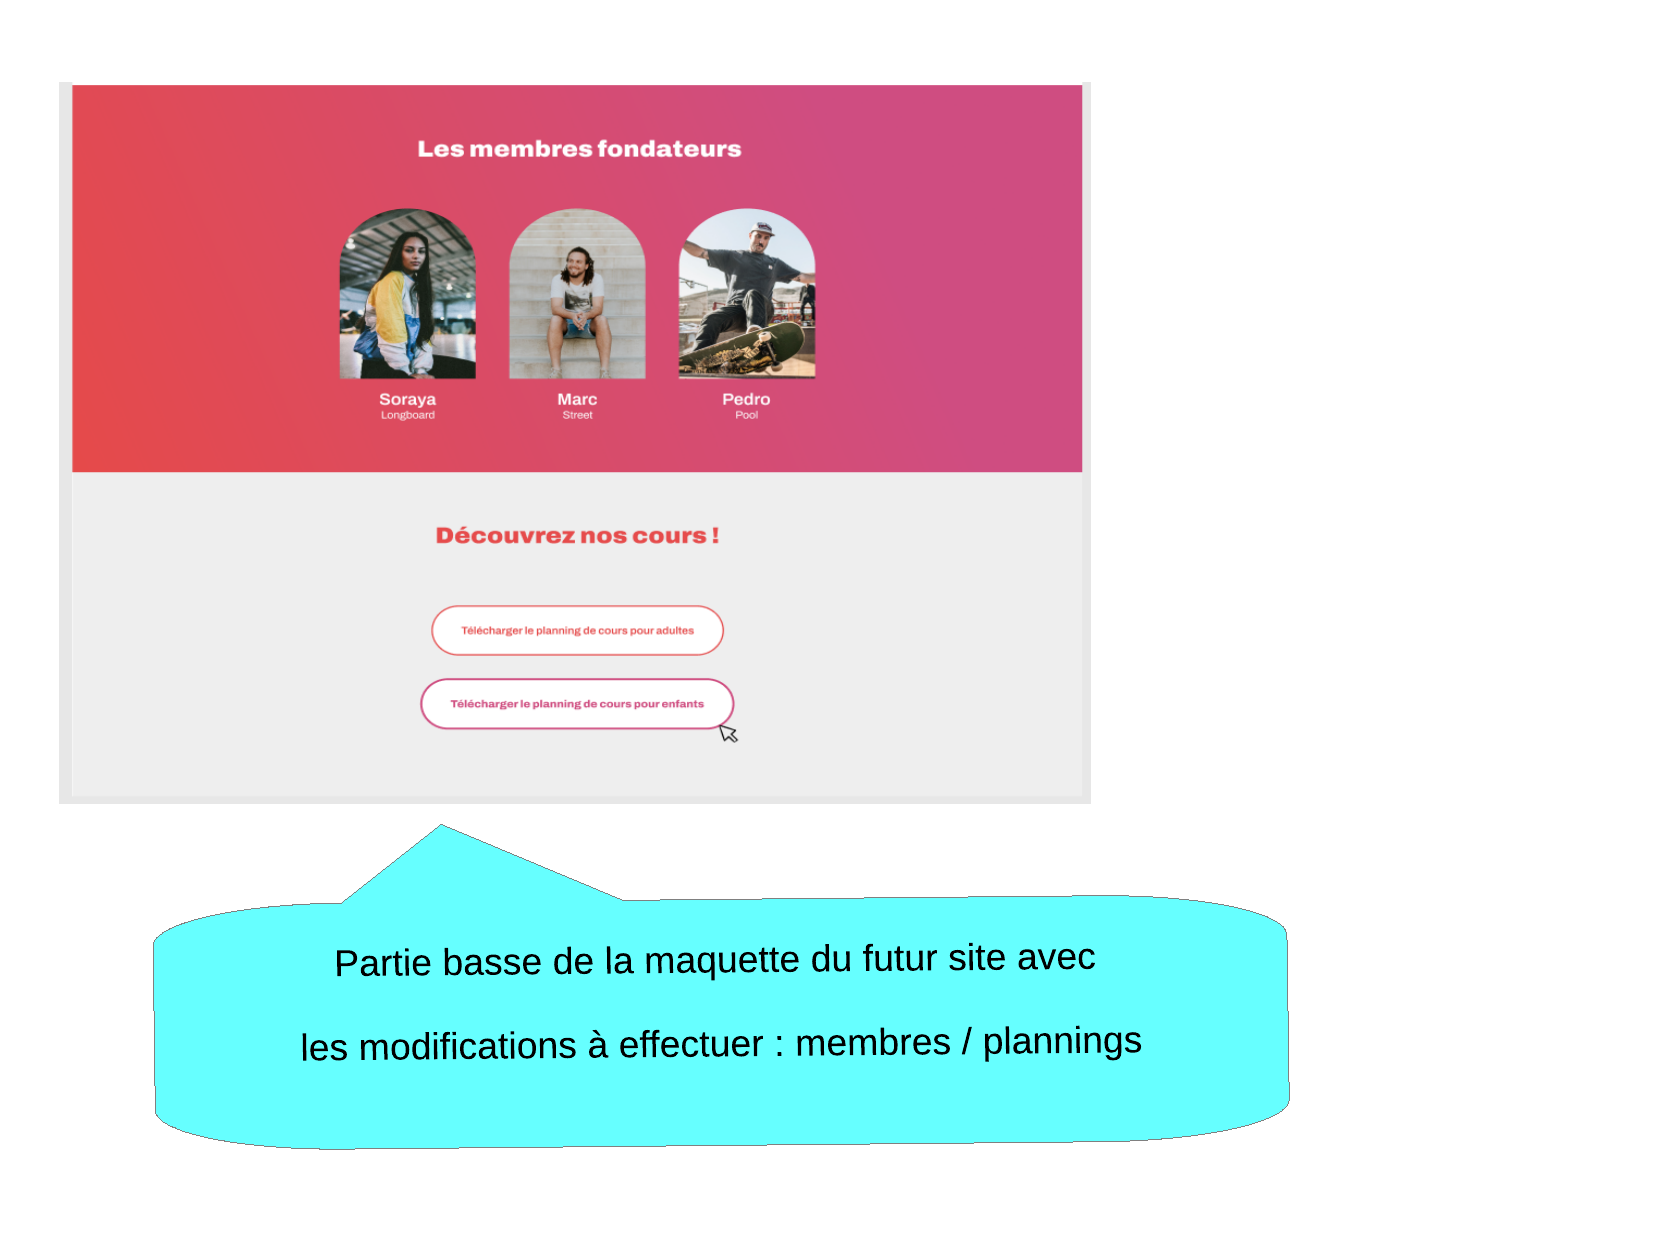

Partie basse de la maquette du futur site avec
les modifications à effectuer : membres / plannings